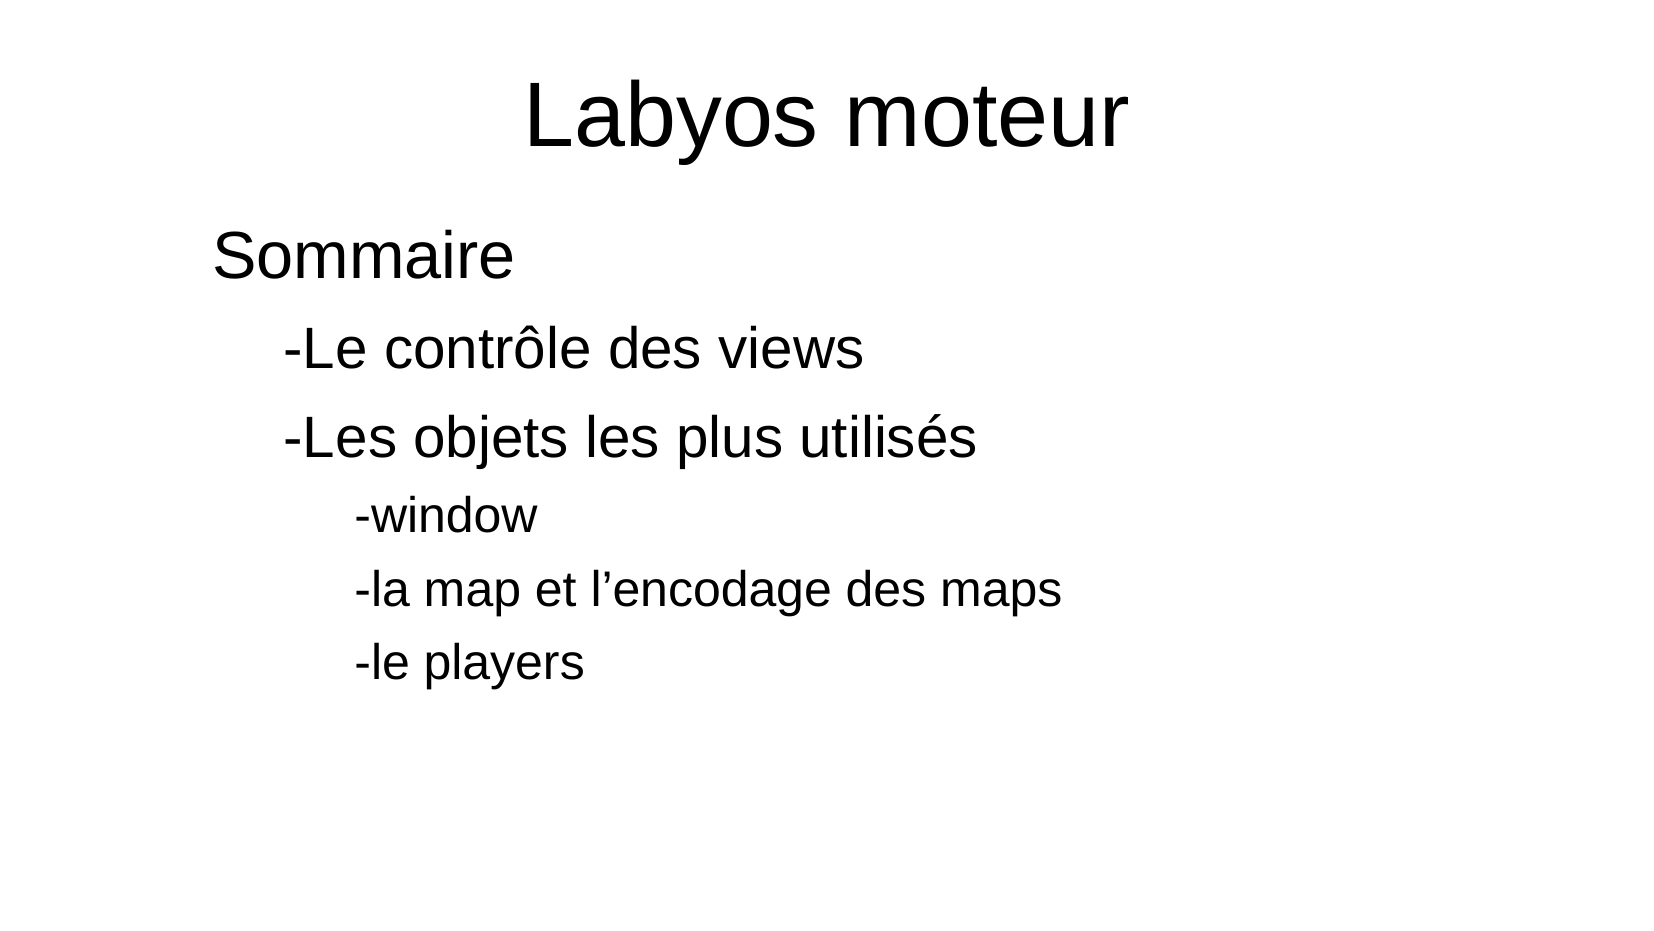

# Labyos moteur
Sommaire
-Le contrôle des views
-Les objets les plus utilisés
-window
-la map et l’encodage des maps
-le players